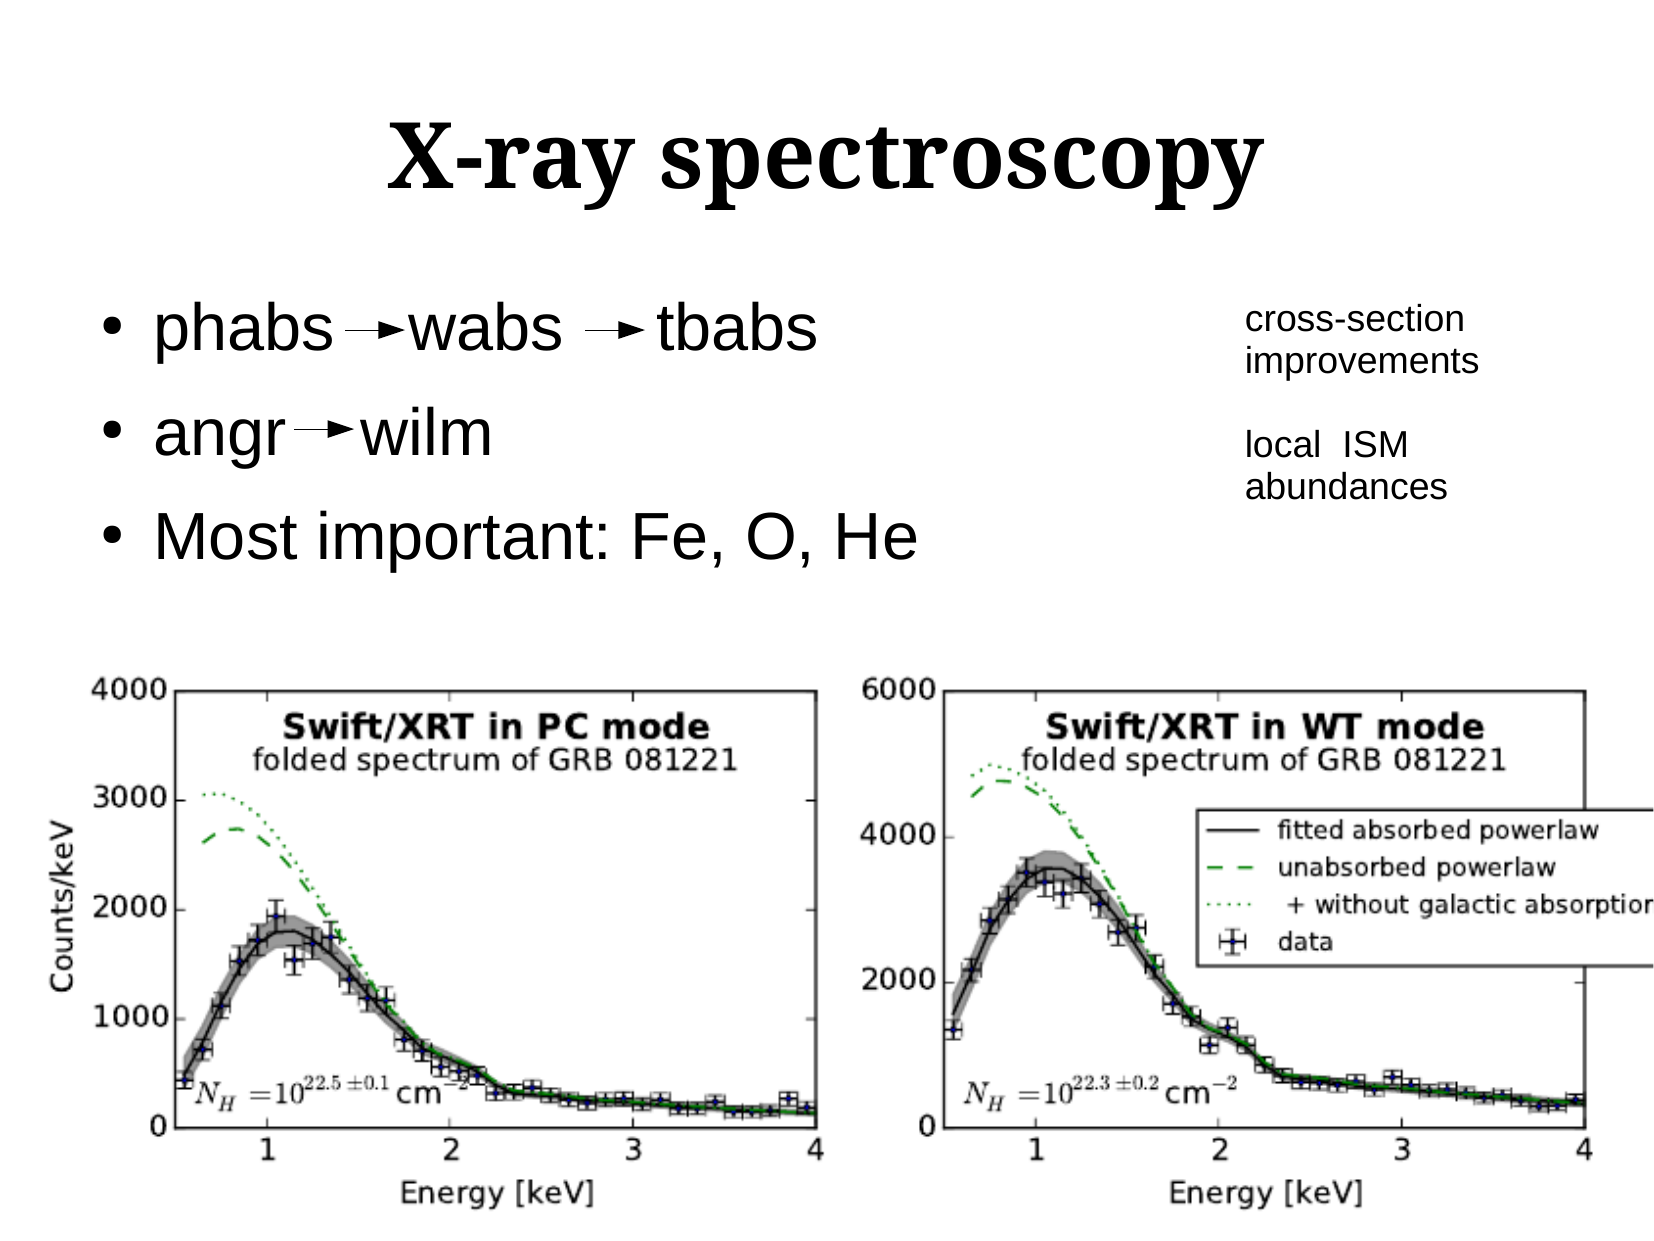

# X-ray spectroscopy
phabs wabs tbabs
angr wilm
Most important: Fe, O, He
cross-section improvements
local ISM abundances
Normalisation